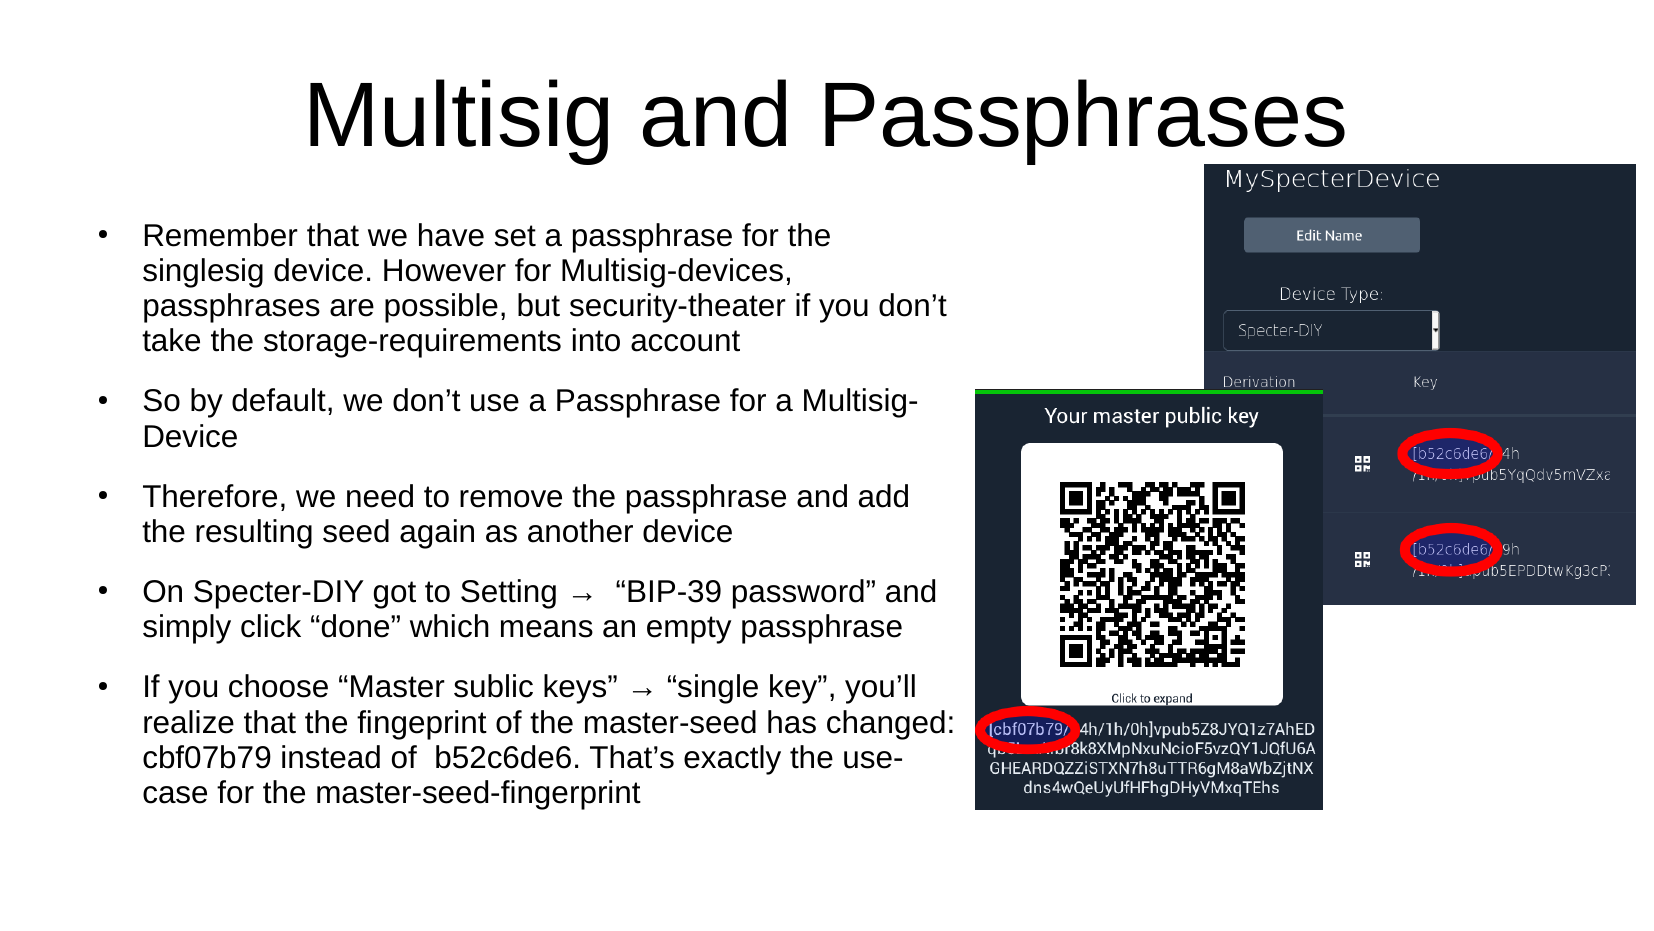

# Multisig and Passphrases
Remember that we have set a passphrase for the singlesig device. However for Multisig-devices, passphrases are possible, but security-theater if you don’t take the storage-requirements into account
So by default, we don’t use a Passphrase for a Multisig-Device
Therefore, we need to remove the passphrase and add the resulting seed again as another device
On Specter-DIY got to Setting → “BIP-39 password” and simply click “done” which means an empty passphrase
If you choose “Master sublic keys” → “single key”, you’ll realize that the fingeprint of the master-seed has changed: cbf07b79 instead of b52c6de6. That’s exactly the use-case for the master-seed-fingerprint